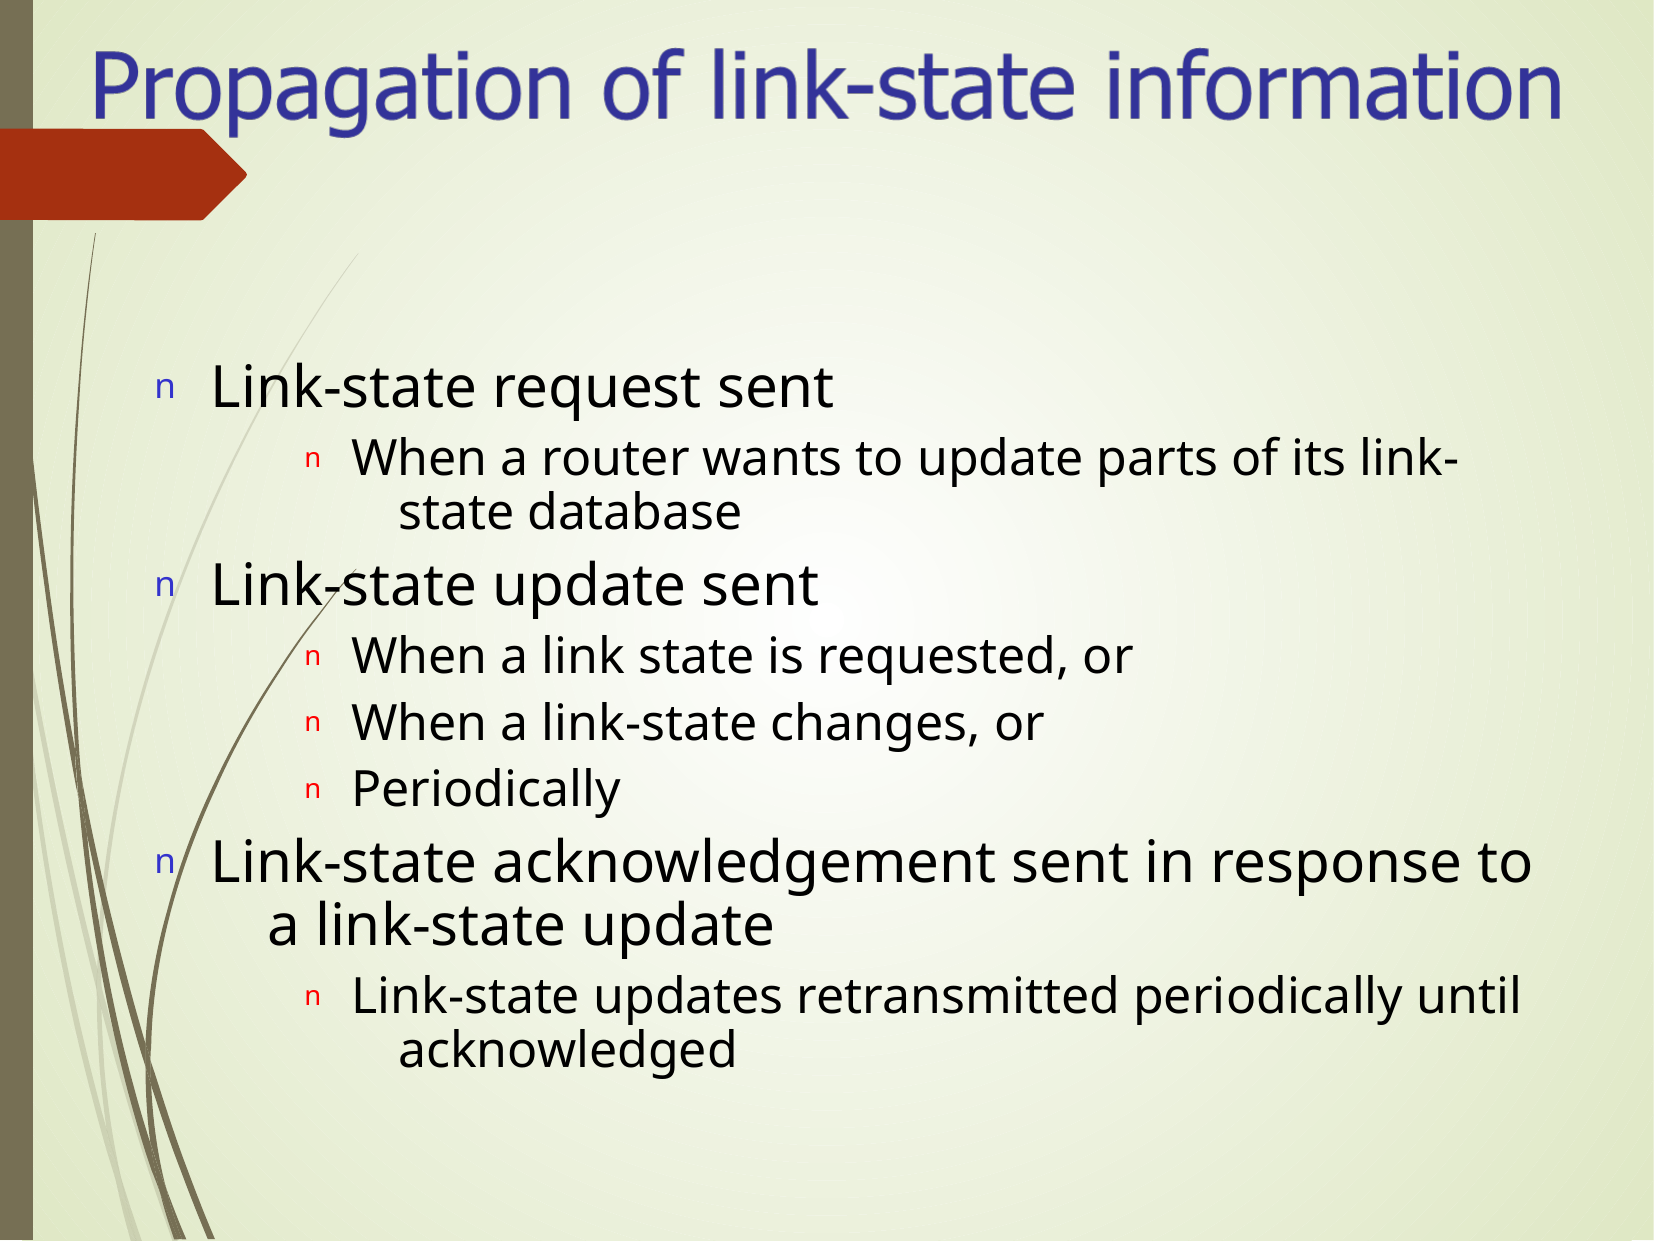

Link-state request sent
When a router wants to update parts of its link-state database
Link-state update sent
When a link state is requested, or
When a link-state changes, or
Periodically
Link-state acknowledgement sent in response to a link-state update
Link-state updates retransmitted periodically until acknowledged